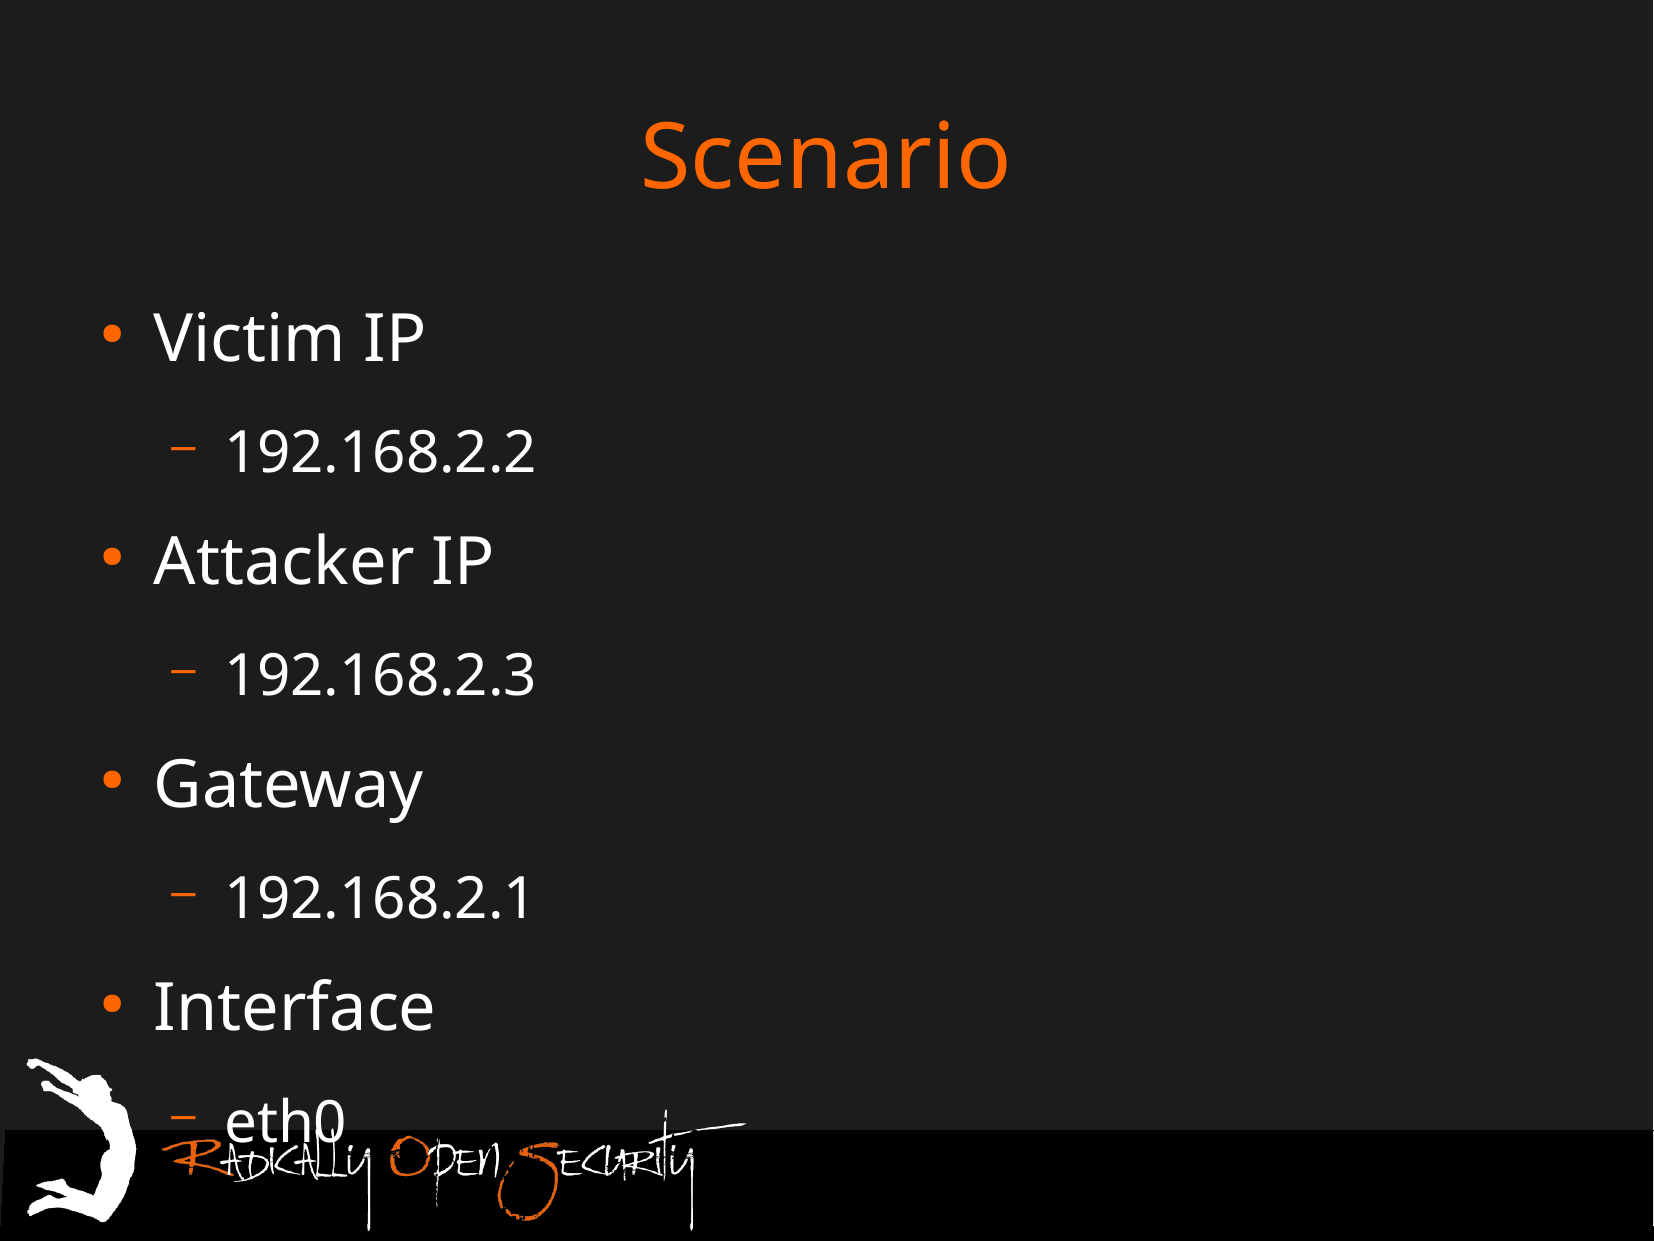

# Scenario
Victim IP
192.168.2.2
Attacker IP
192.168.2.3
Gateway
192.168.2.1
Interface
eth0